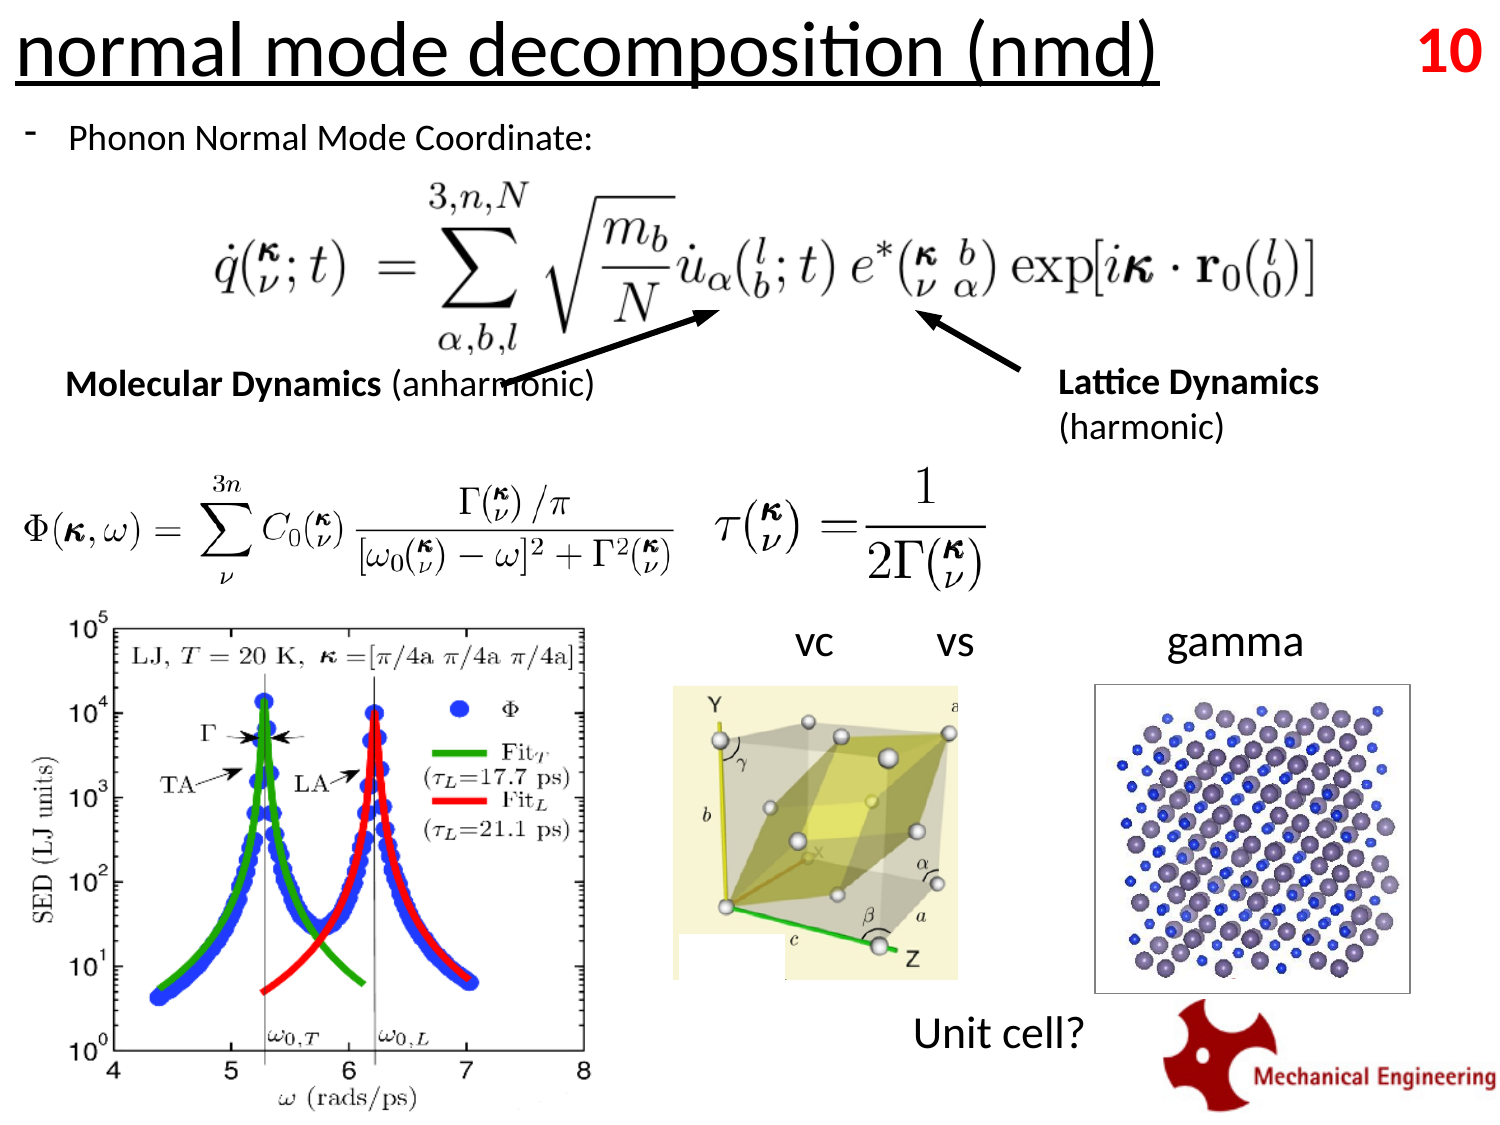

# normal mode decomposition (nmd)
10
 Phonon Normal Mode Coordinate:
Lattice Dynamics (harmonic)
Molecular Dynamics (anharmonic)
vc vs
gamma
Unit cell?